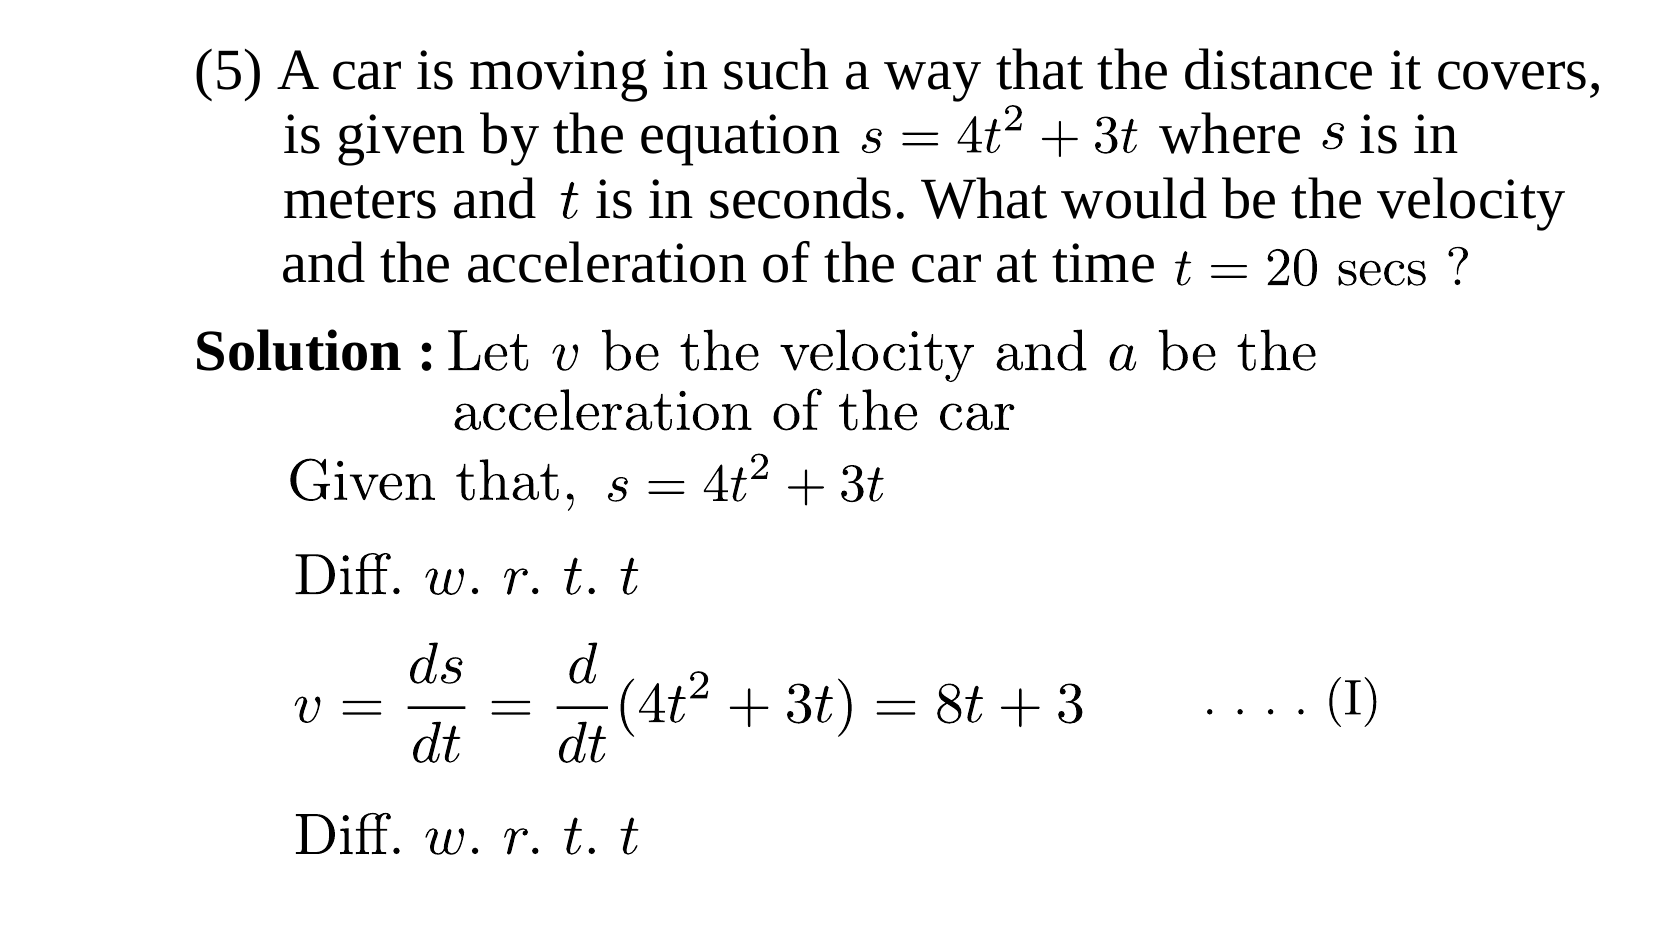

# (5) A car is moving in such a way that the distance it covers, 			 is given by the equation where is in meters and is in seconds. What would be the velocity and the acceleration of the car at time Solution :